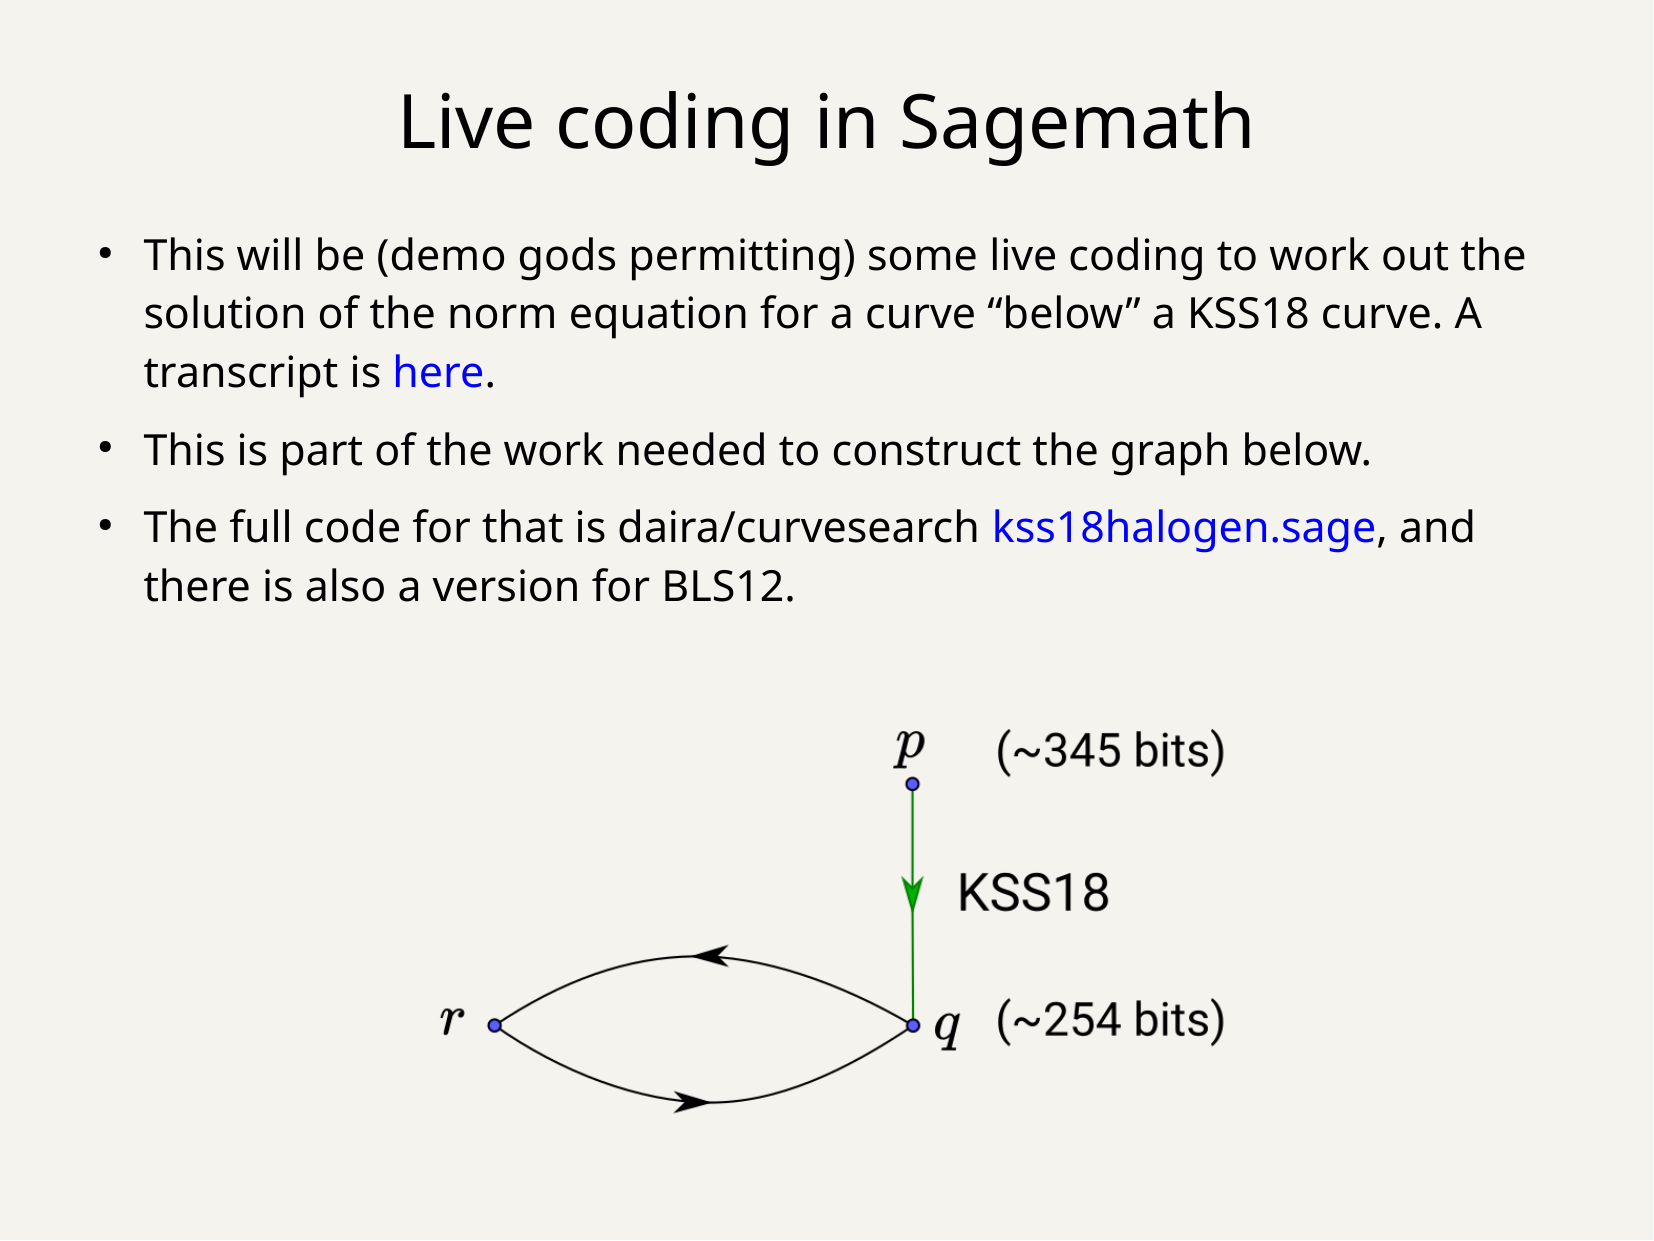

# Live coding in Sagemath
This will be (demo gods permitting) some live coding to work out the solution of the norm equation for a curve “below” a KSS18 curve. A transcript is here.
This is part of the work needed to construct the graph below.
The full code for that is daira/curvesearch kss18halogen.sage, and there is also a version for BLS12.